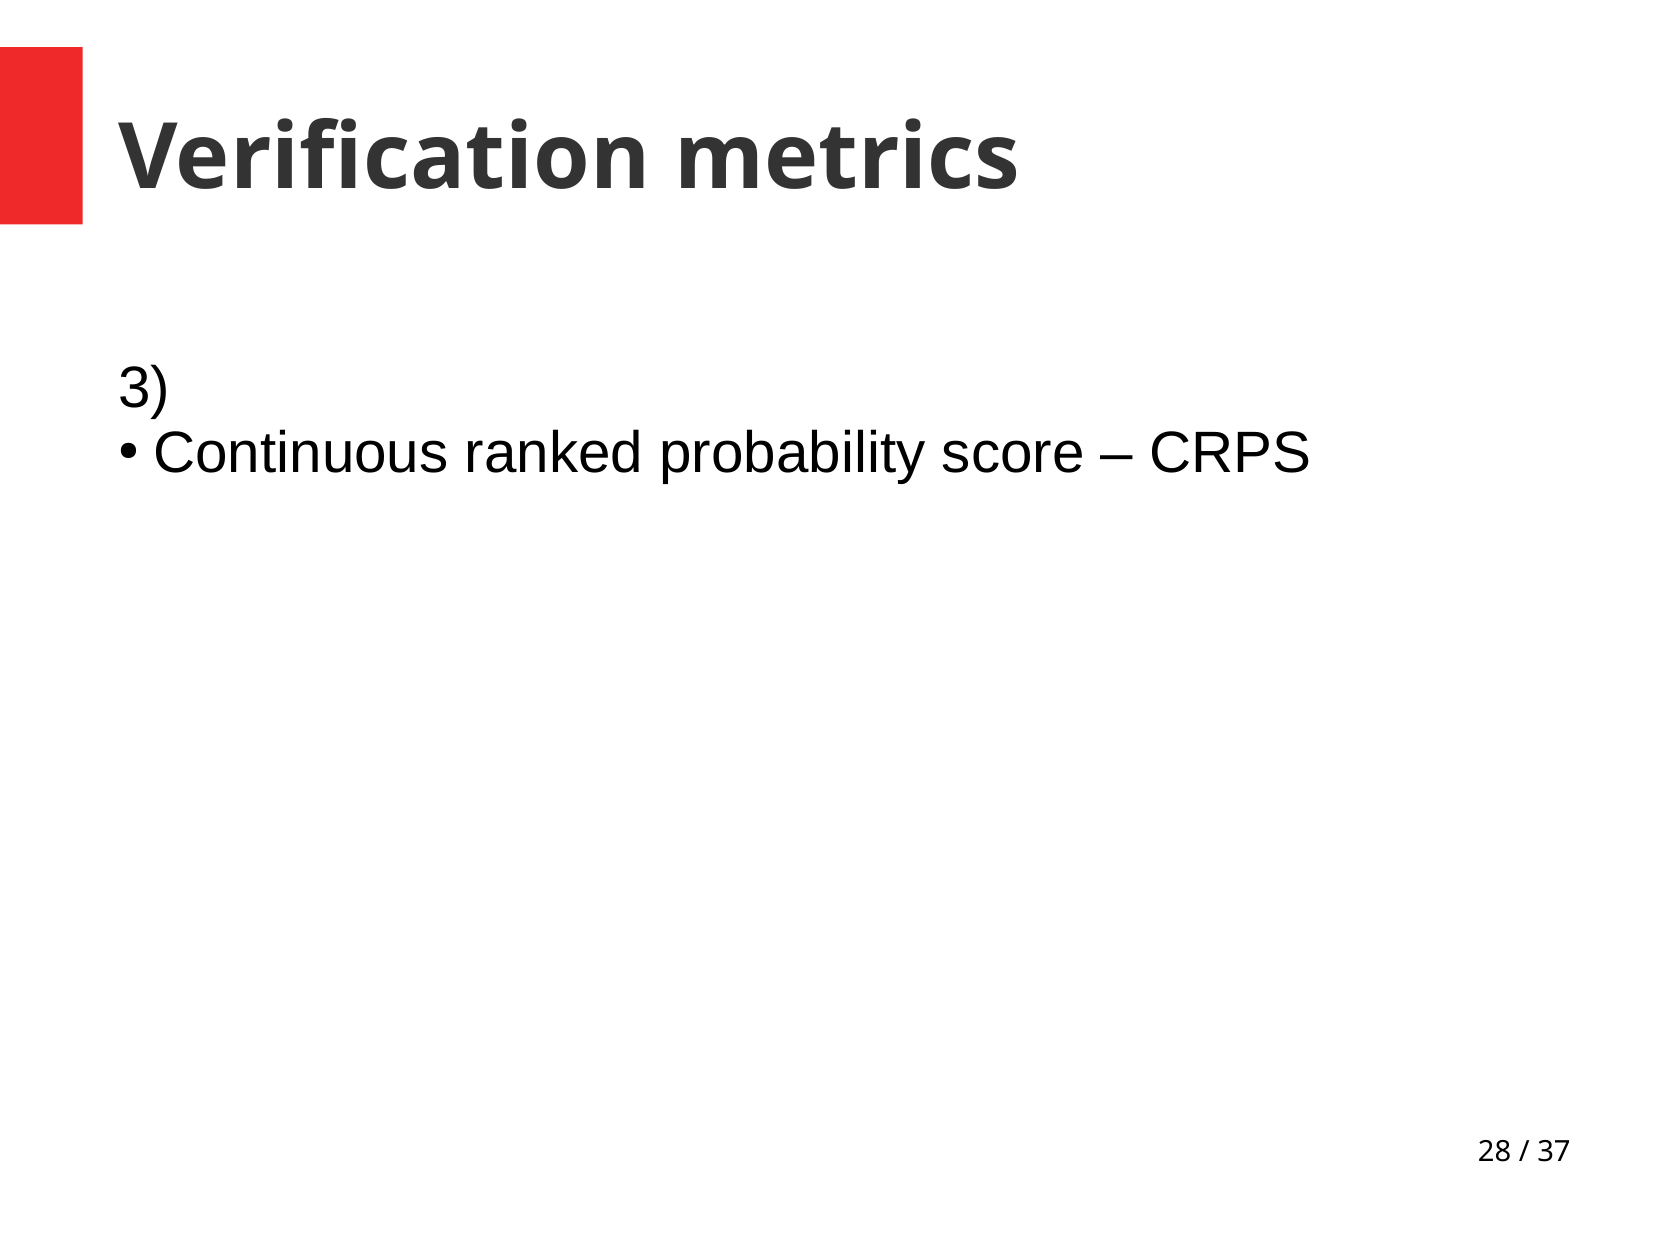

# Verification metrics
3)
Continuous ranked probability score – CRPS
28